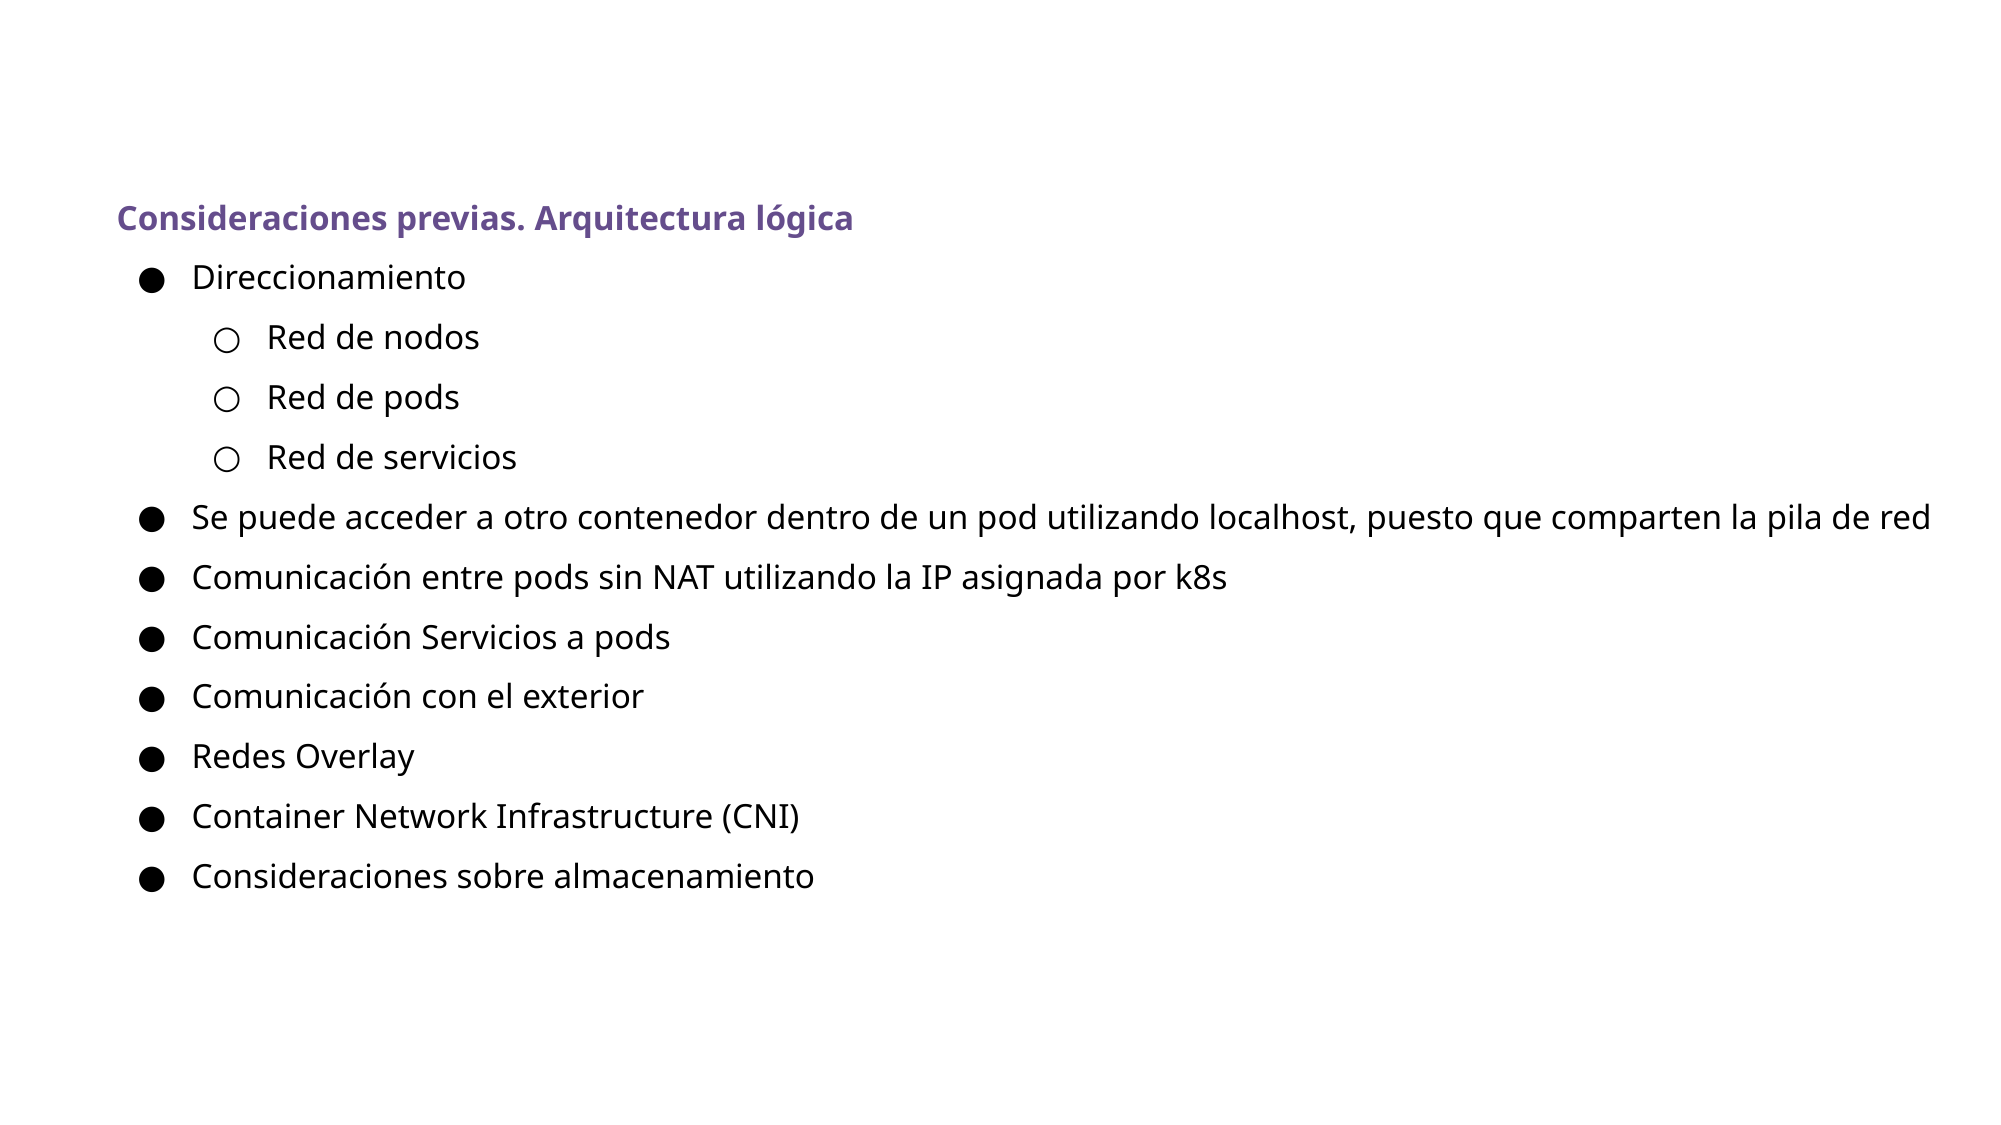

Consideraciones previas. Arquitectura lógica
Direccionamiento
Red de nodos
Red de pods
Red de servicios
Se puede acceder a otro contenedor dentro de un pod utilizando localhost, puesto que comparten la pila de red
Comunicación entre pods sin NAT utilizando la IP asignada por k8s
Comunicación Servicios a pods
Comunicación con el exterior
Redes Overlay
Container Network Infrastructure (CNI)
Consideraciones sobre almacenamiento